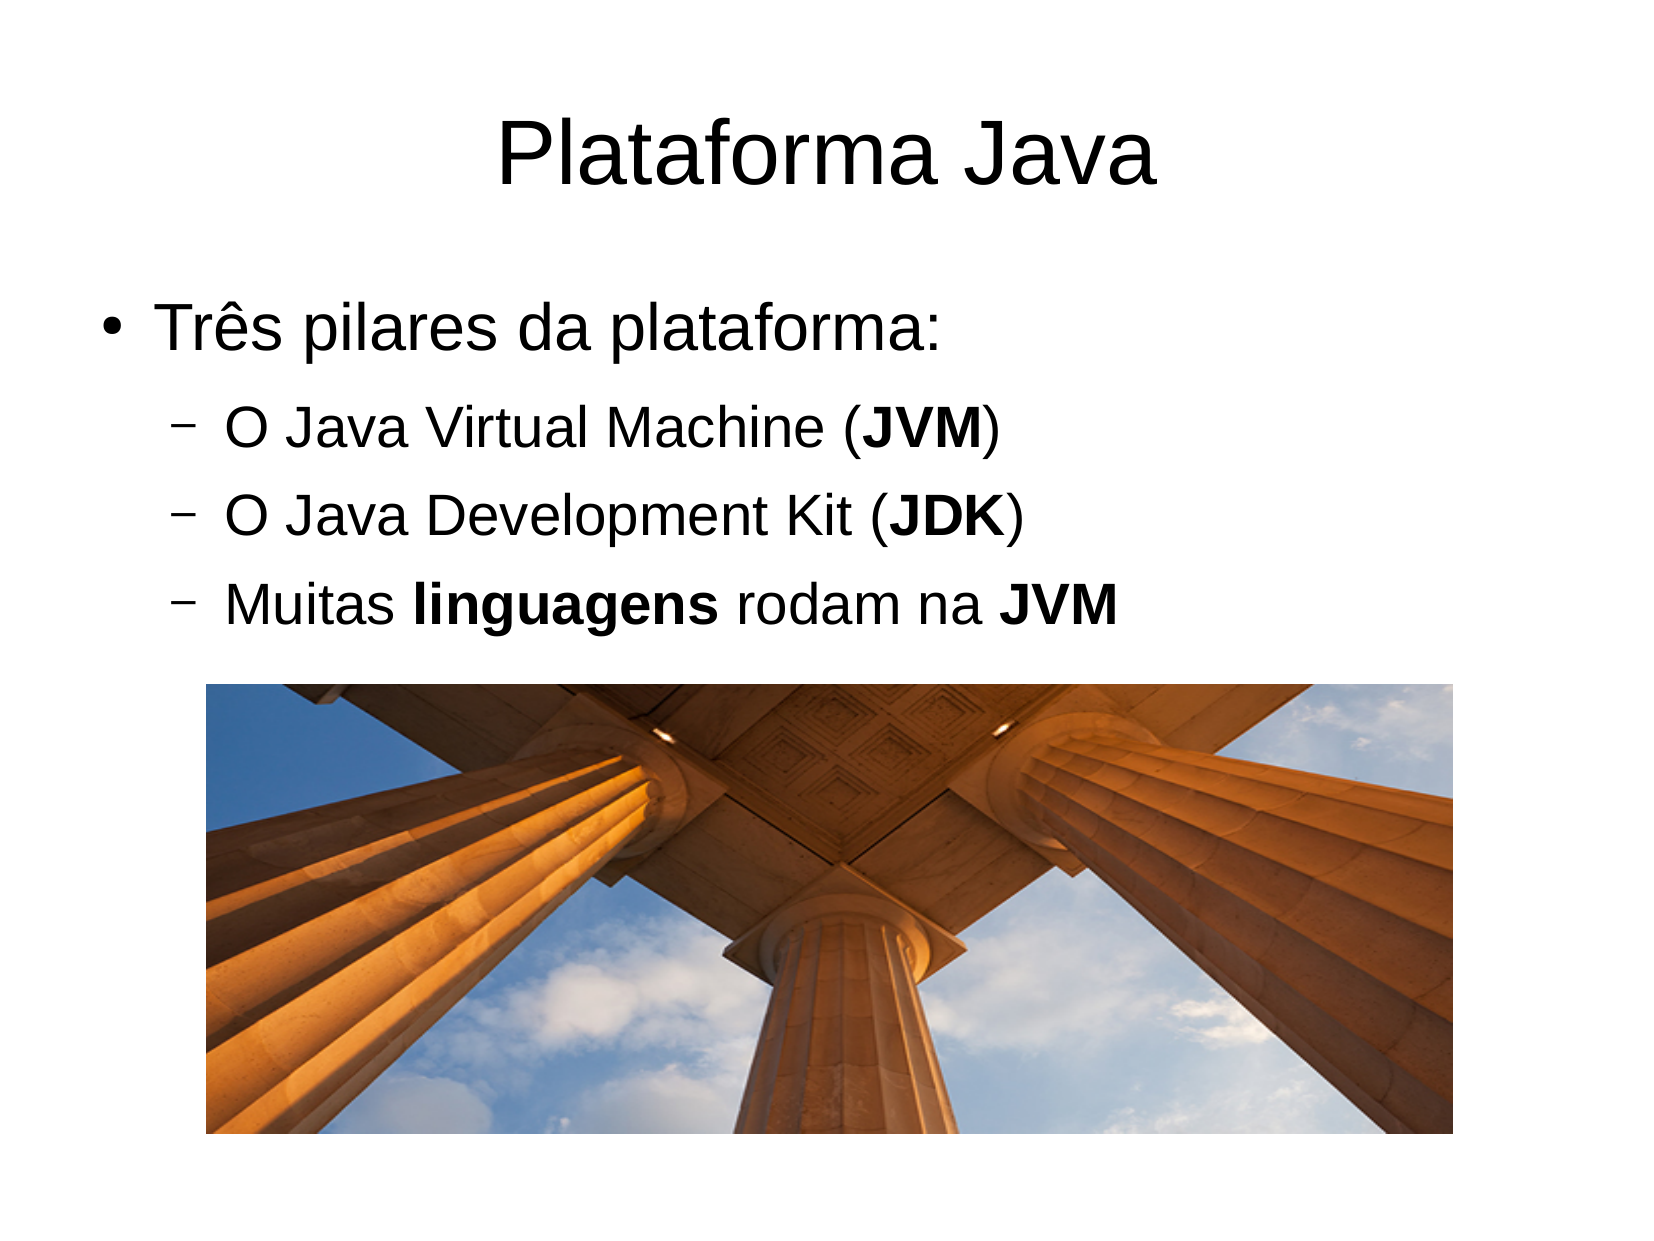

# Plataforma Java
Três pilares da plataforma:
O Java Virtual Machine (JVM)
O Java Development Kit (JDK)
Muitas linguagens rodam na JVM